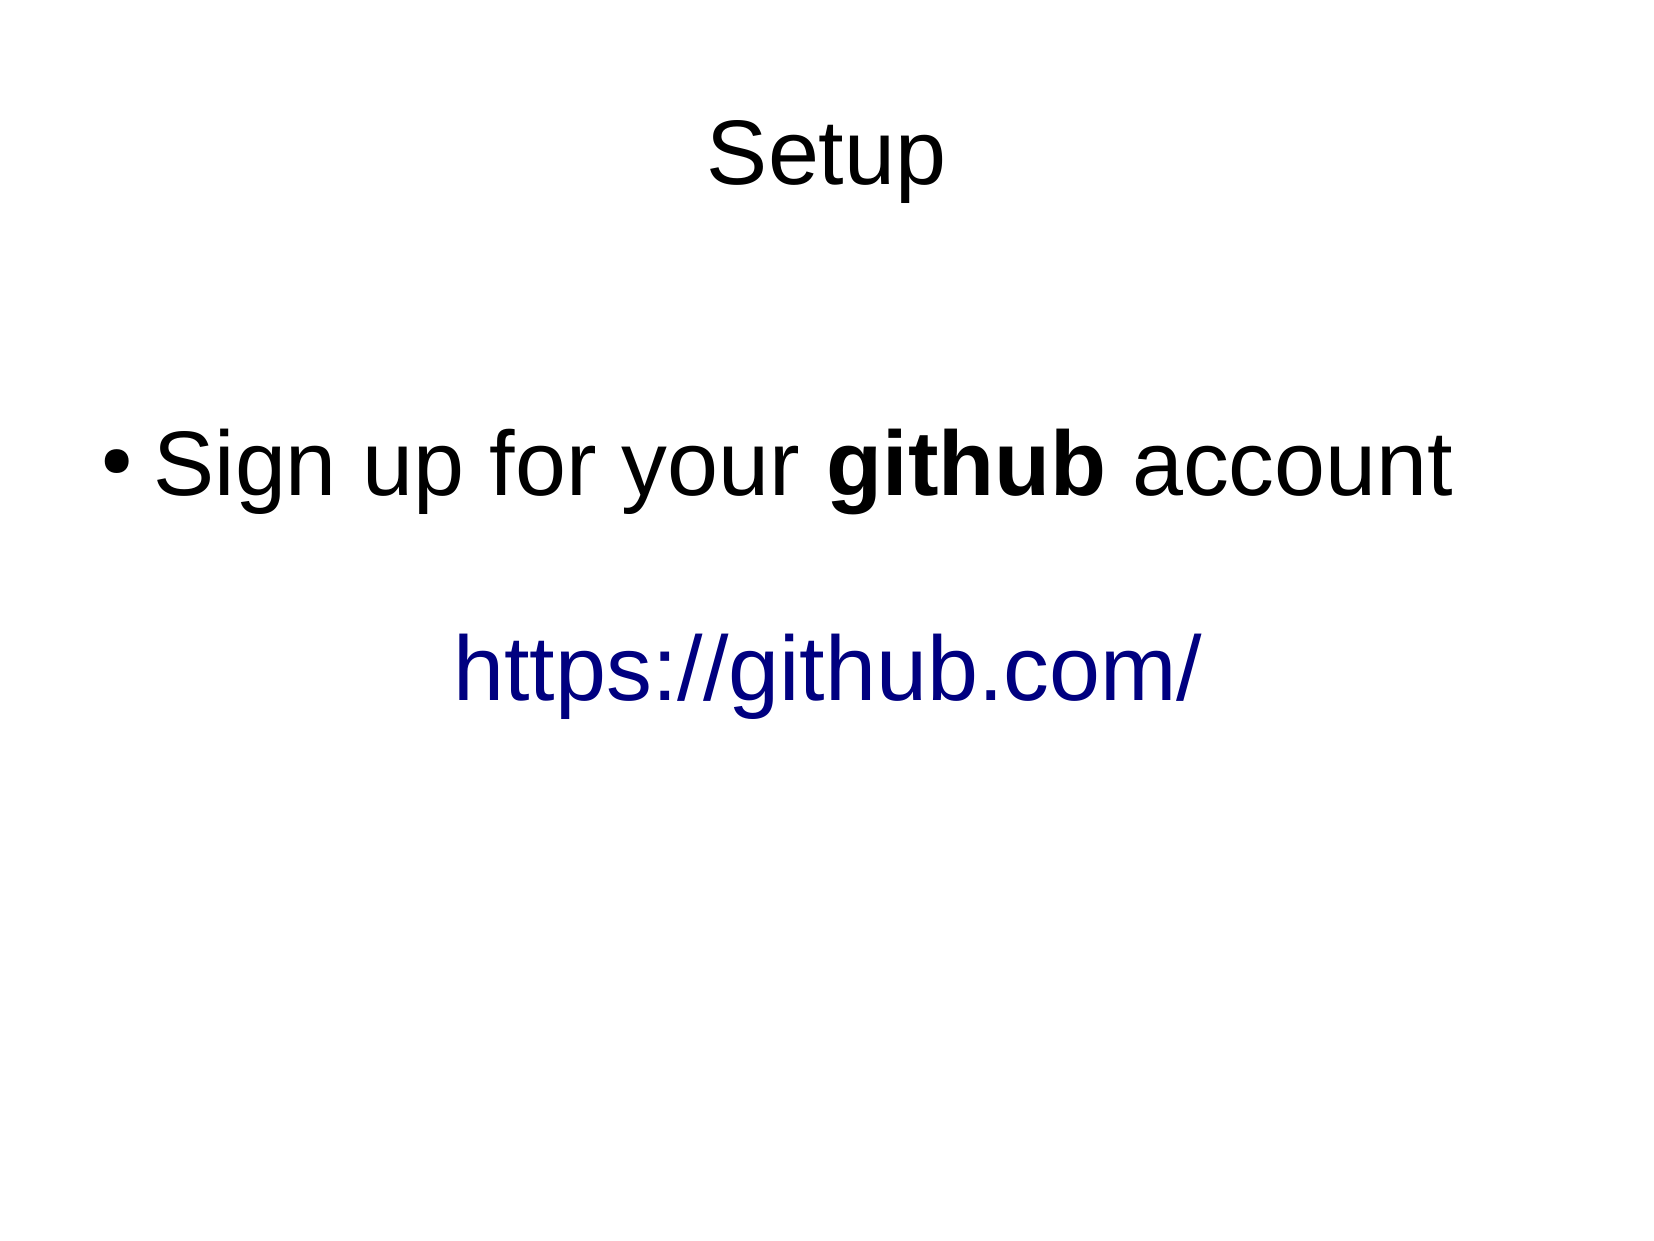

# Setup
Sign up for your github account
				https://github.com/